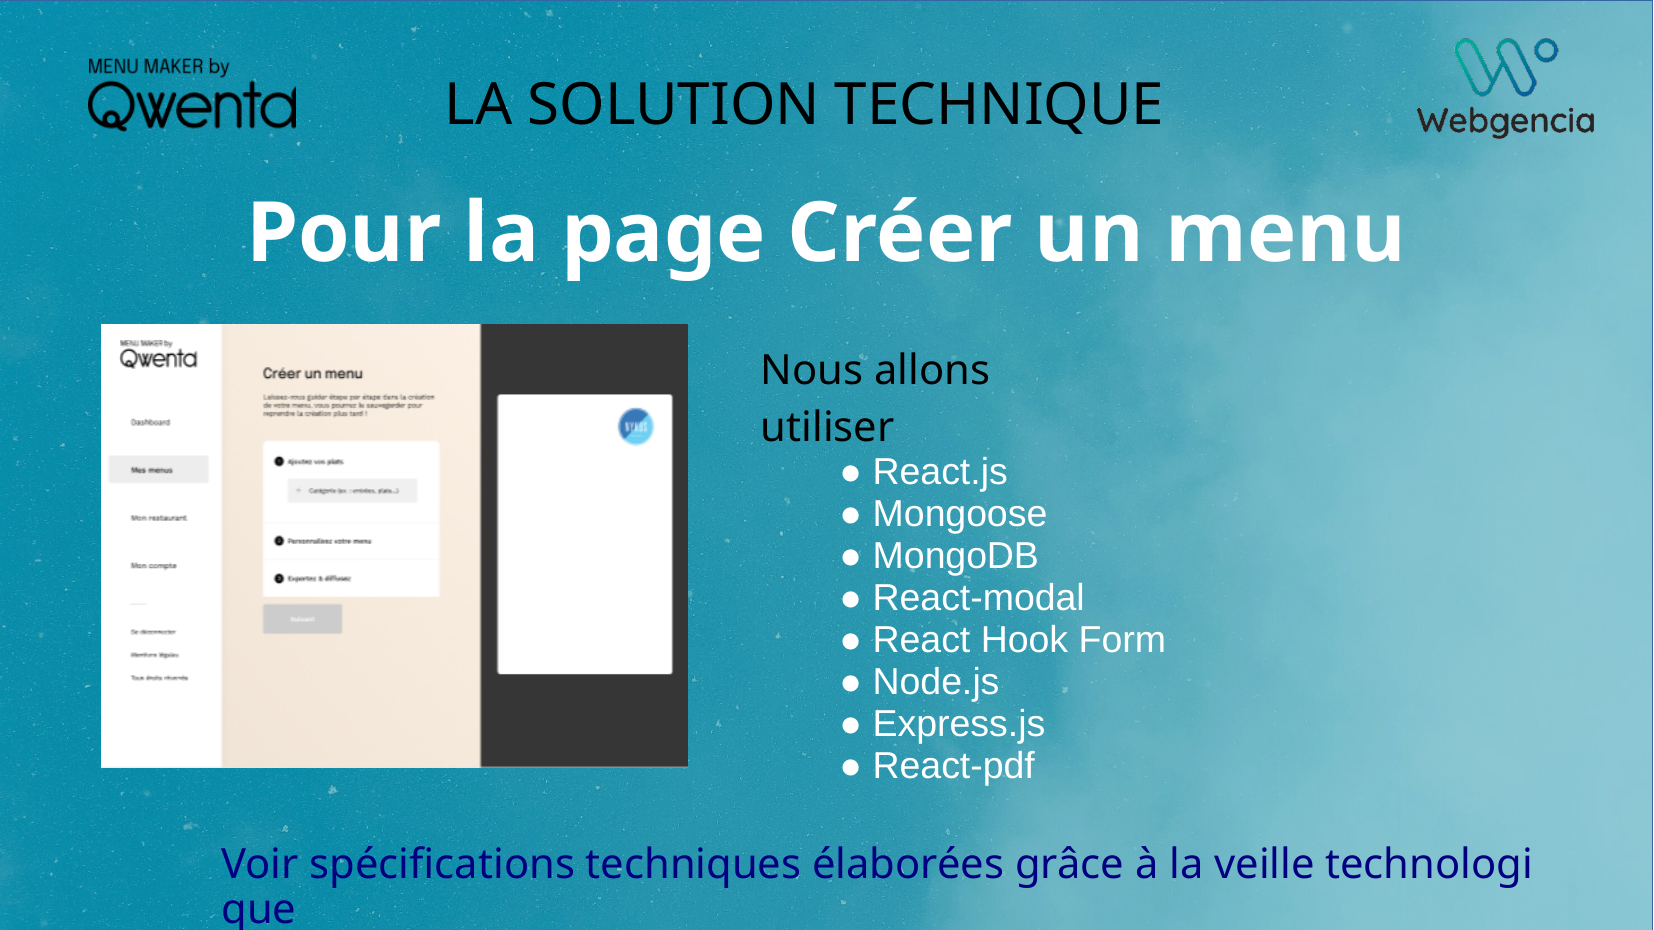

LA SOLUTION TECHNIQUE
# Pour la page Créer un menu
Nous allons utiliser
● React.js
● Mongoose
● MongoDB
● React-modal
● React Hook Form
● Node.js
● Express.js
● React-pdf
Voir spécifications techniques élaborées grâce à la veille technologique